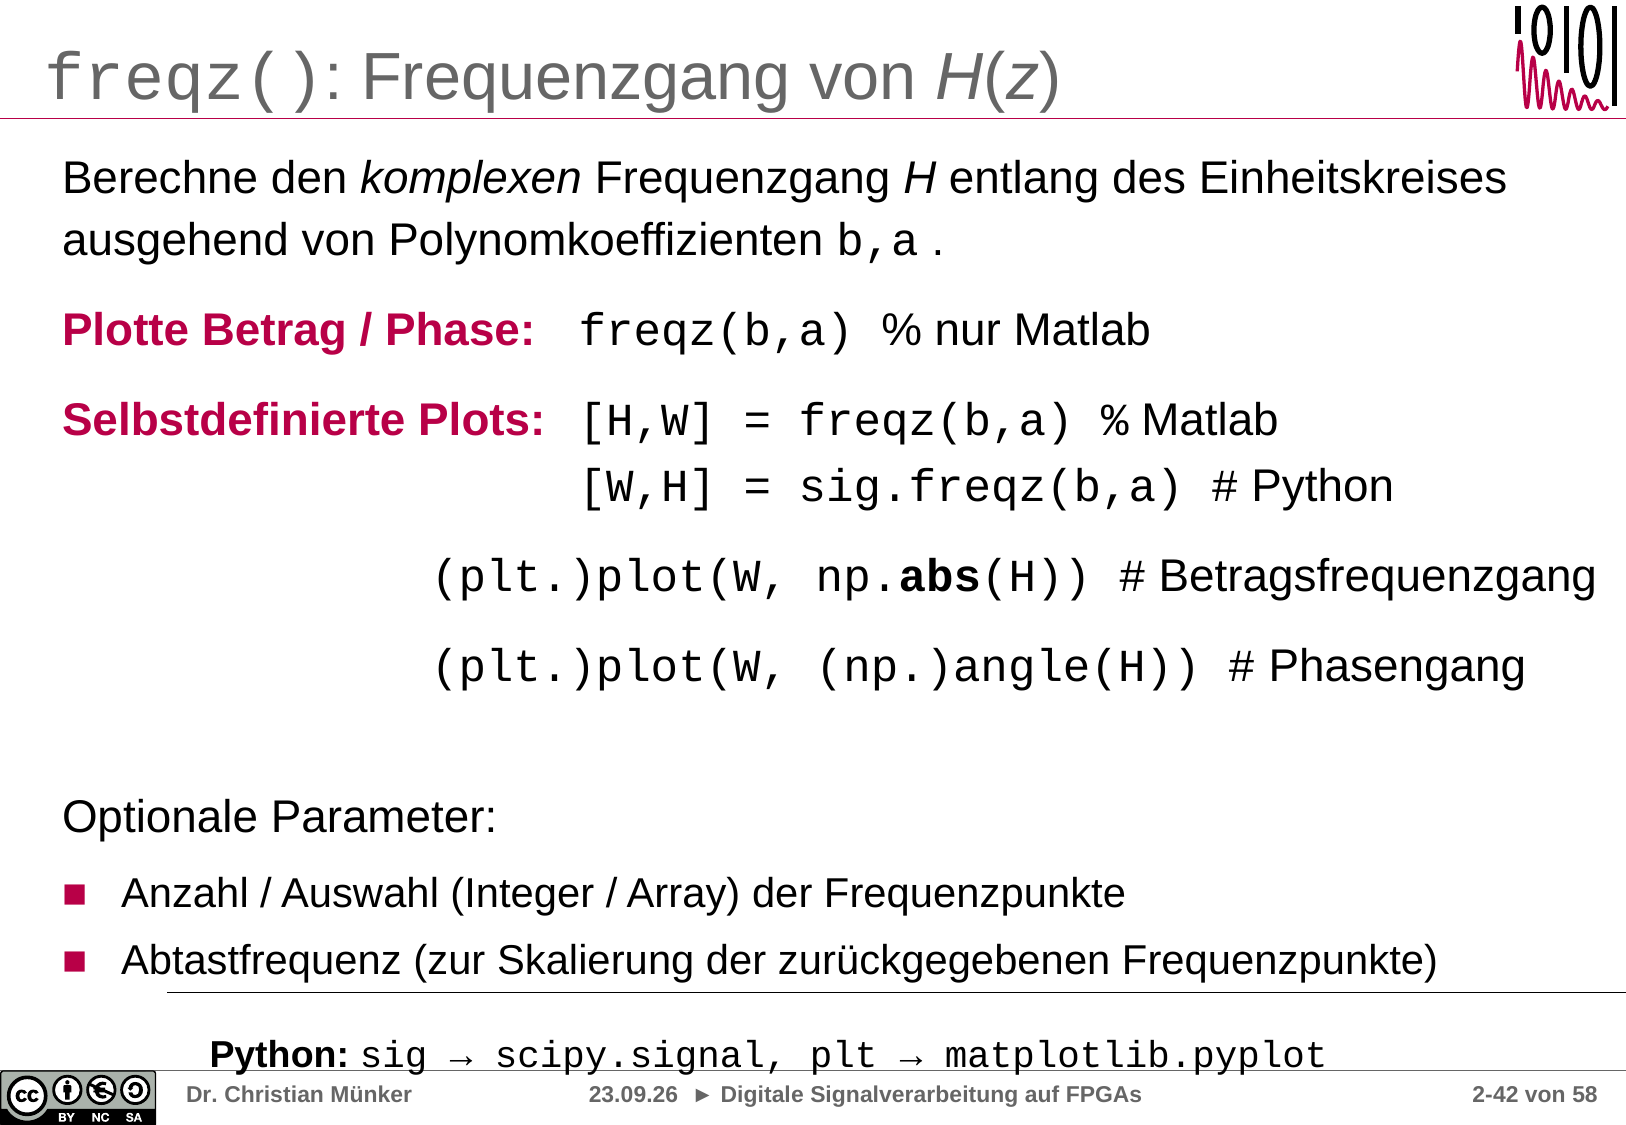

# freqz(): Frequenzgang von H(z)
Berechne den komplexen Frequenzgang H entlang des Einheitskreises ausgehend von Polynomkoeffizienten b,a .
Plotte Betrag / Phase:	freqz(b,a) % nur Matlab
Selbstdefinierte Plots: 	[H,W] = freqz(b,a) % Matlab
							[W,H] = sig.freqz(b,a) # Python
					(plt.)plot(W, np.abs(H)) # Betragsfrequenzgang
					(plt.)plot(W, (np.)angle(H)) # Phasengang
Optionale Parameter:
Anzahl / Auswahl (Integer / Array) der Frequenzpunkte
Abtastfrequenz (zur Skalierung der zurückgegebenen Frequenzpunkte)
		Python: sig → scipy.signal, plt → matplotlib.pyplot